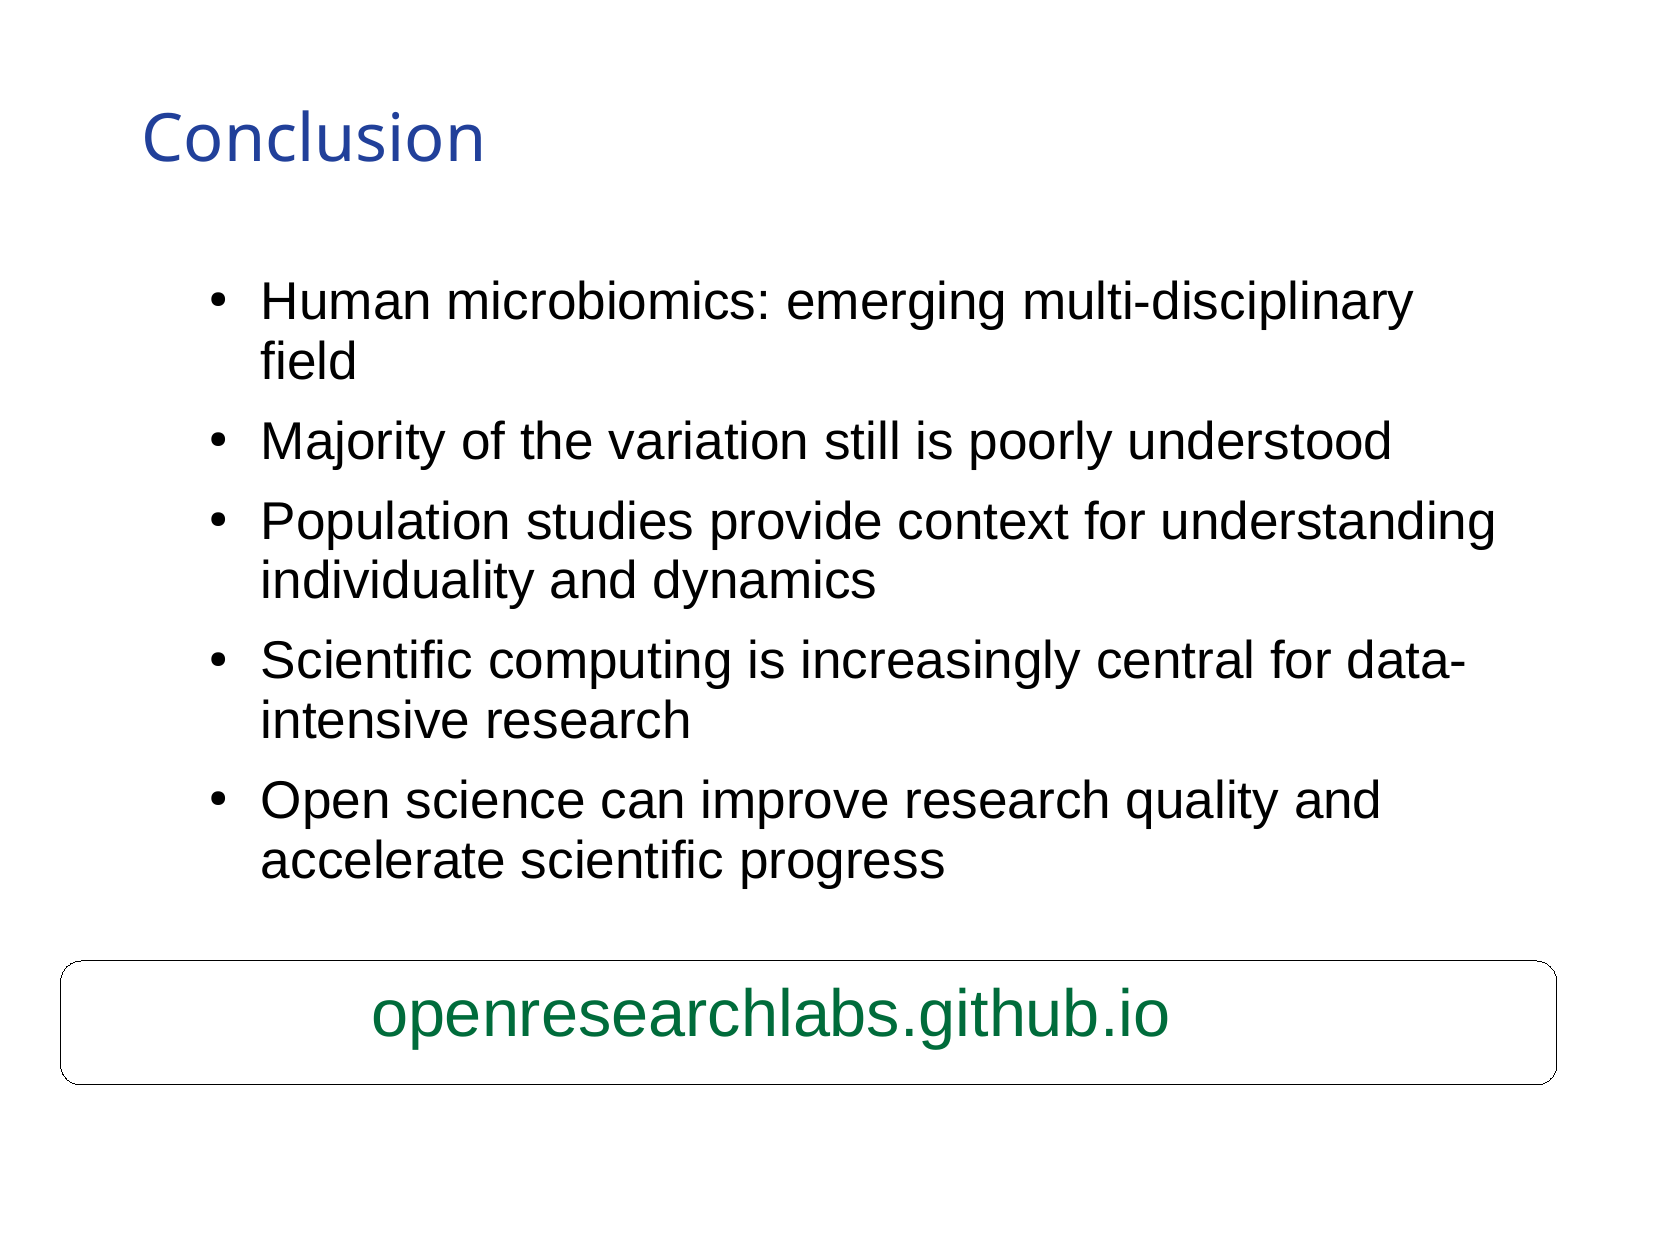

Conclusion
# Human microbiomics: emerging multi-disciplinary field
Majority of the variation still is poorly understood
Population studies provide context for understanding individuality and dynamics
Scientific computing is increasingly central for data-intensive research
Open science can improve research quality and accelerate scientific progress
openresearchlabs.github.io